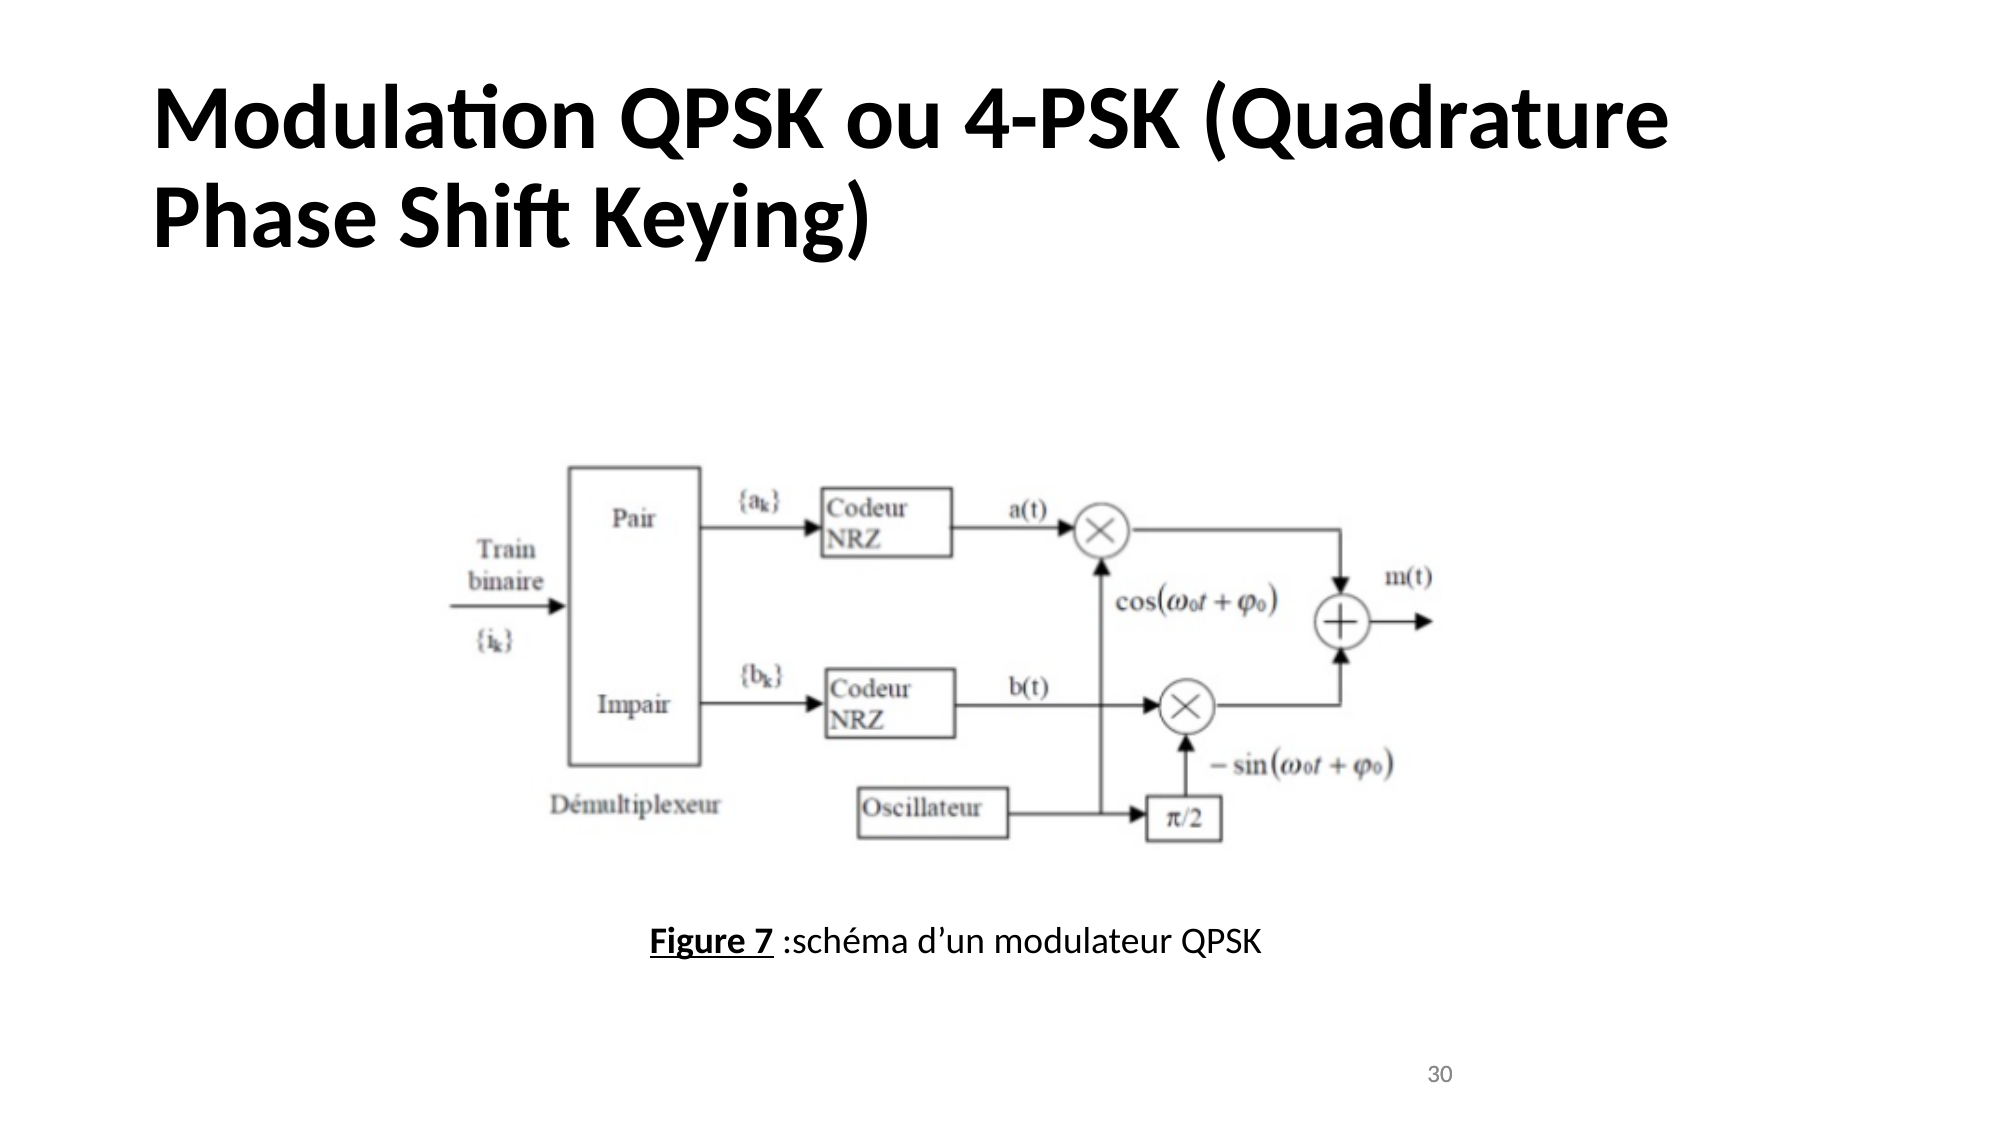

# Modulation QPSK ou 4-PSK (Quadrature Phase Shift Keying)
Figure 7 :schéma d’un modulateur QPSK